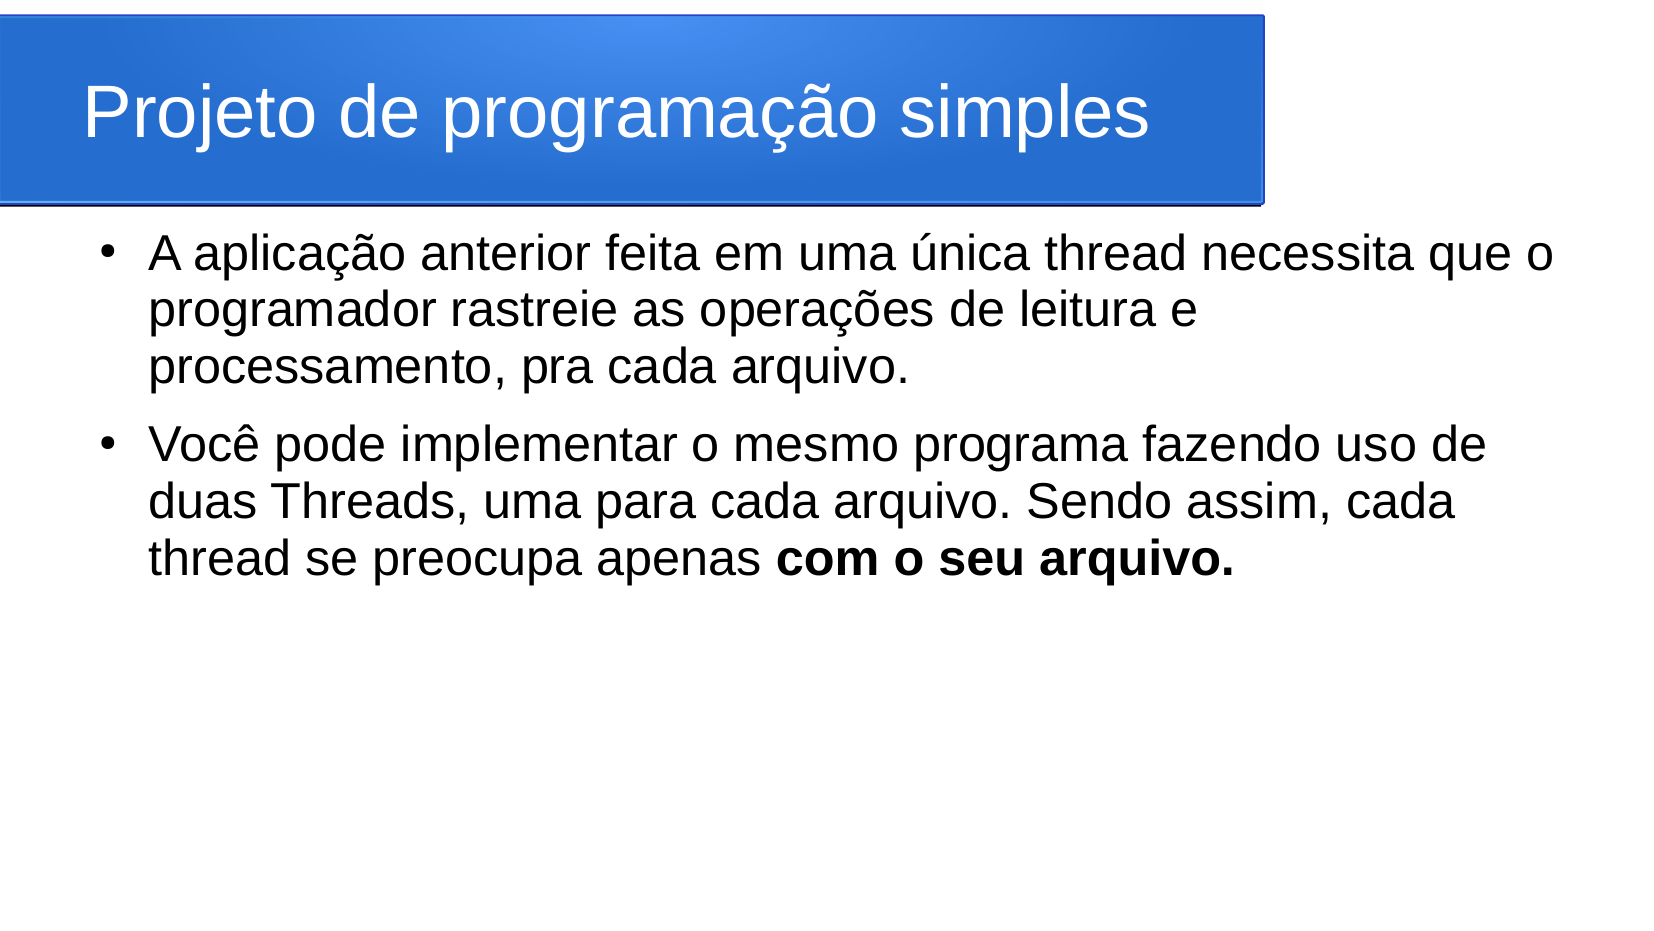

# Projeto de programação simples
A aplicação anterior feita em uma única thread necessita que o programador rastreie as operações de leitura e processamento, pra cada arquivo.
Você pode implementar o mesmo programa fazendo uso de duas Threads, uma para cada arquivo. Sendo assim, cada thread se preocupa apenas com o seu arquivo.